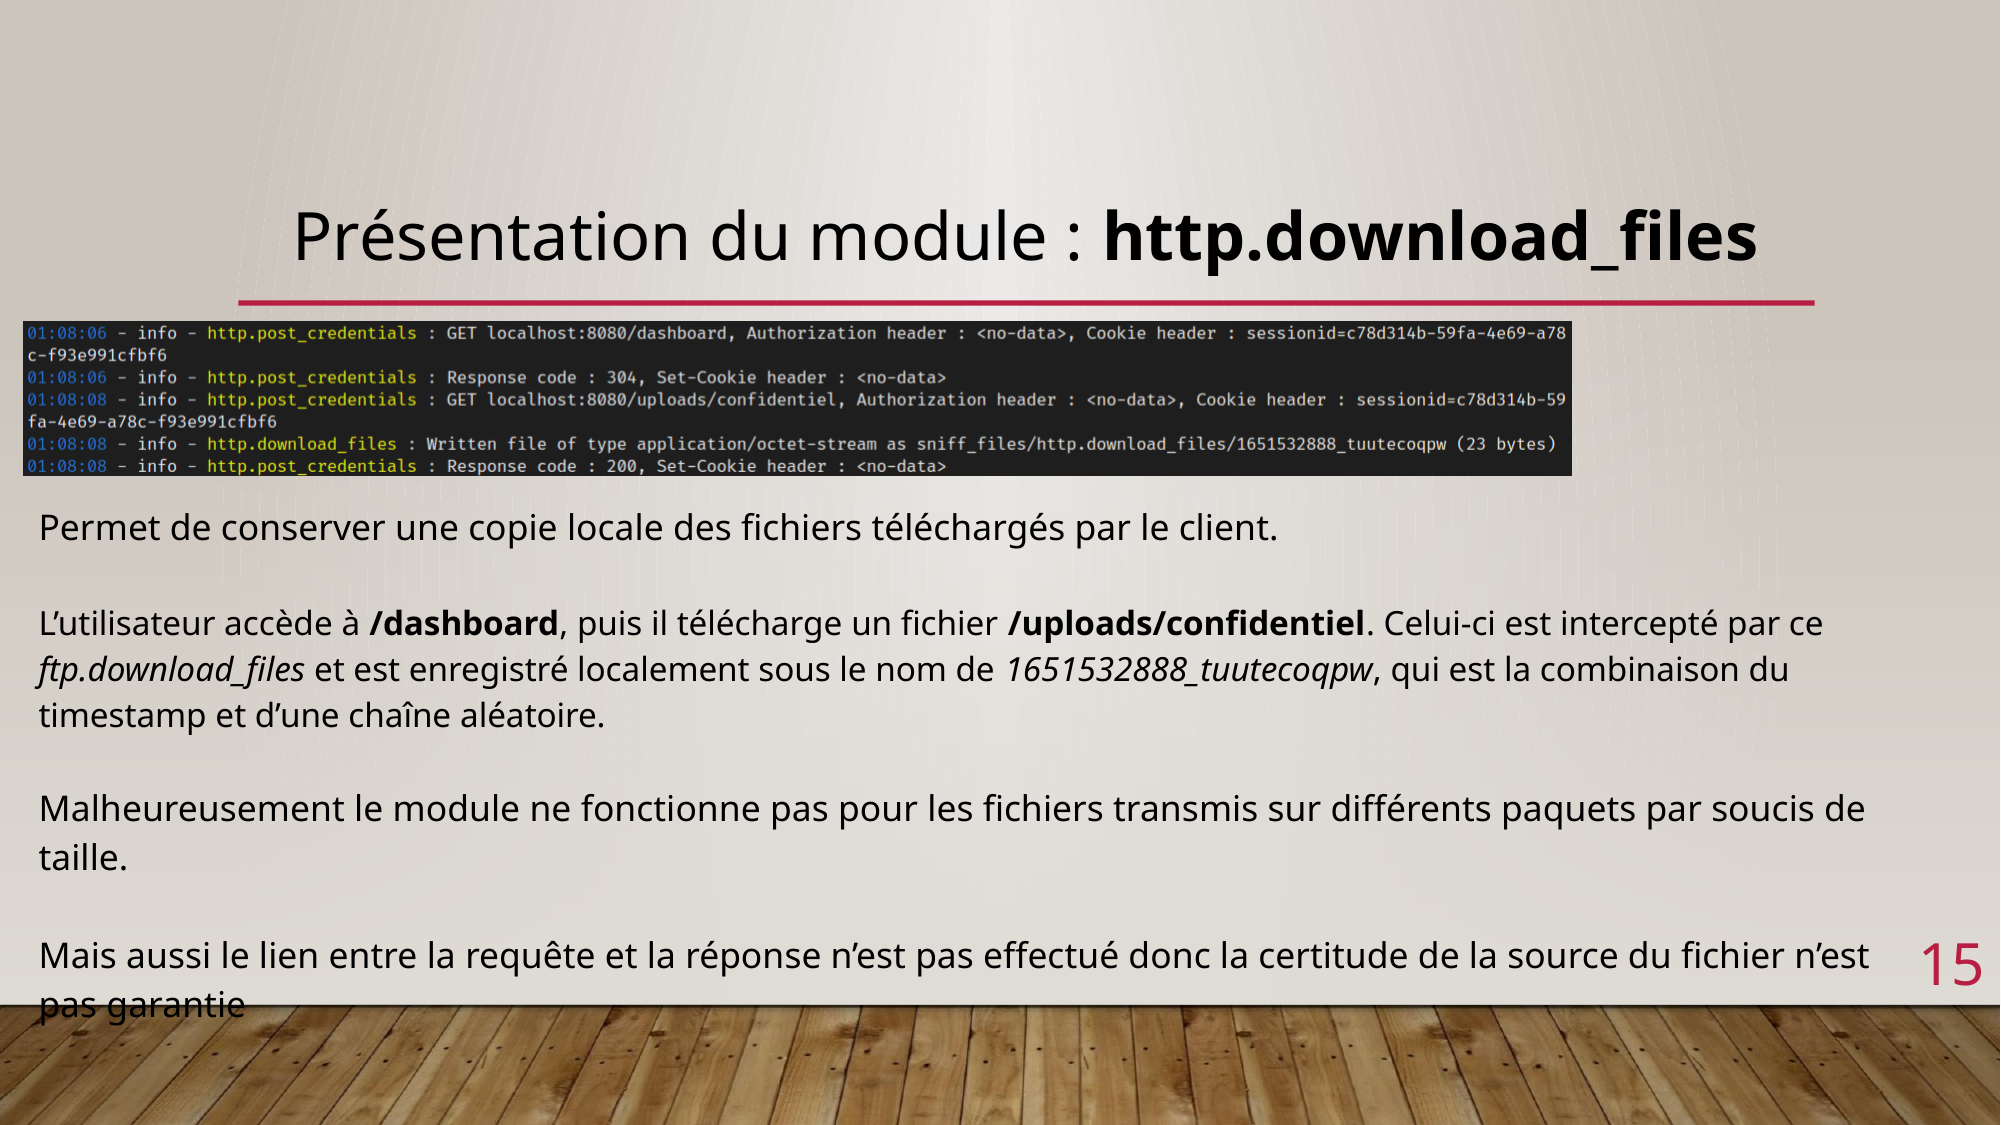

# Présentation du module : http.download_files
Permet de conserver une copie locale des fichiers téléchargés par le client.
L’utilisateur accède à /dashboard, puis il télécharge un fichier /uploads/confidentiel. Celui-ci est intercepté par ce ftp.download_files et est enregistré localement sous le nom de 1651532888_tuutecoqpw, qui est la combinaison du timestamp et d’une chaîne aléatoire.
Malheureusement le module ne fonctionne pas pour les fichiers transmis sur différents paquets par soucis de taille.
Mais aussi le lien entre la requête et la réponse n’est pas effectué donc la certitude de la source du fichier n’est pas garantie